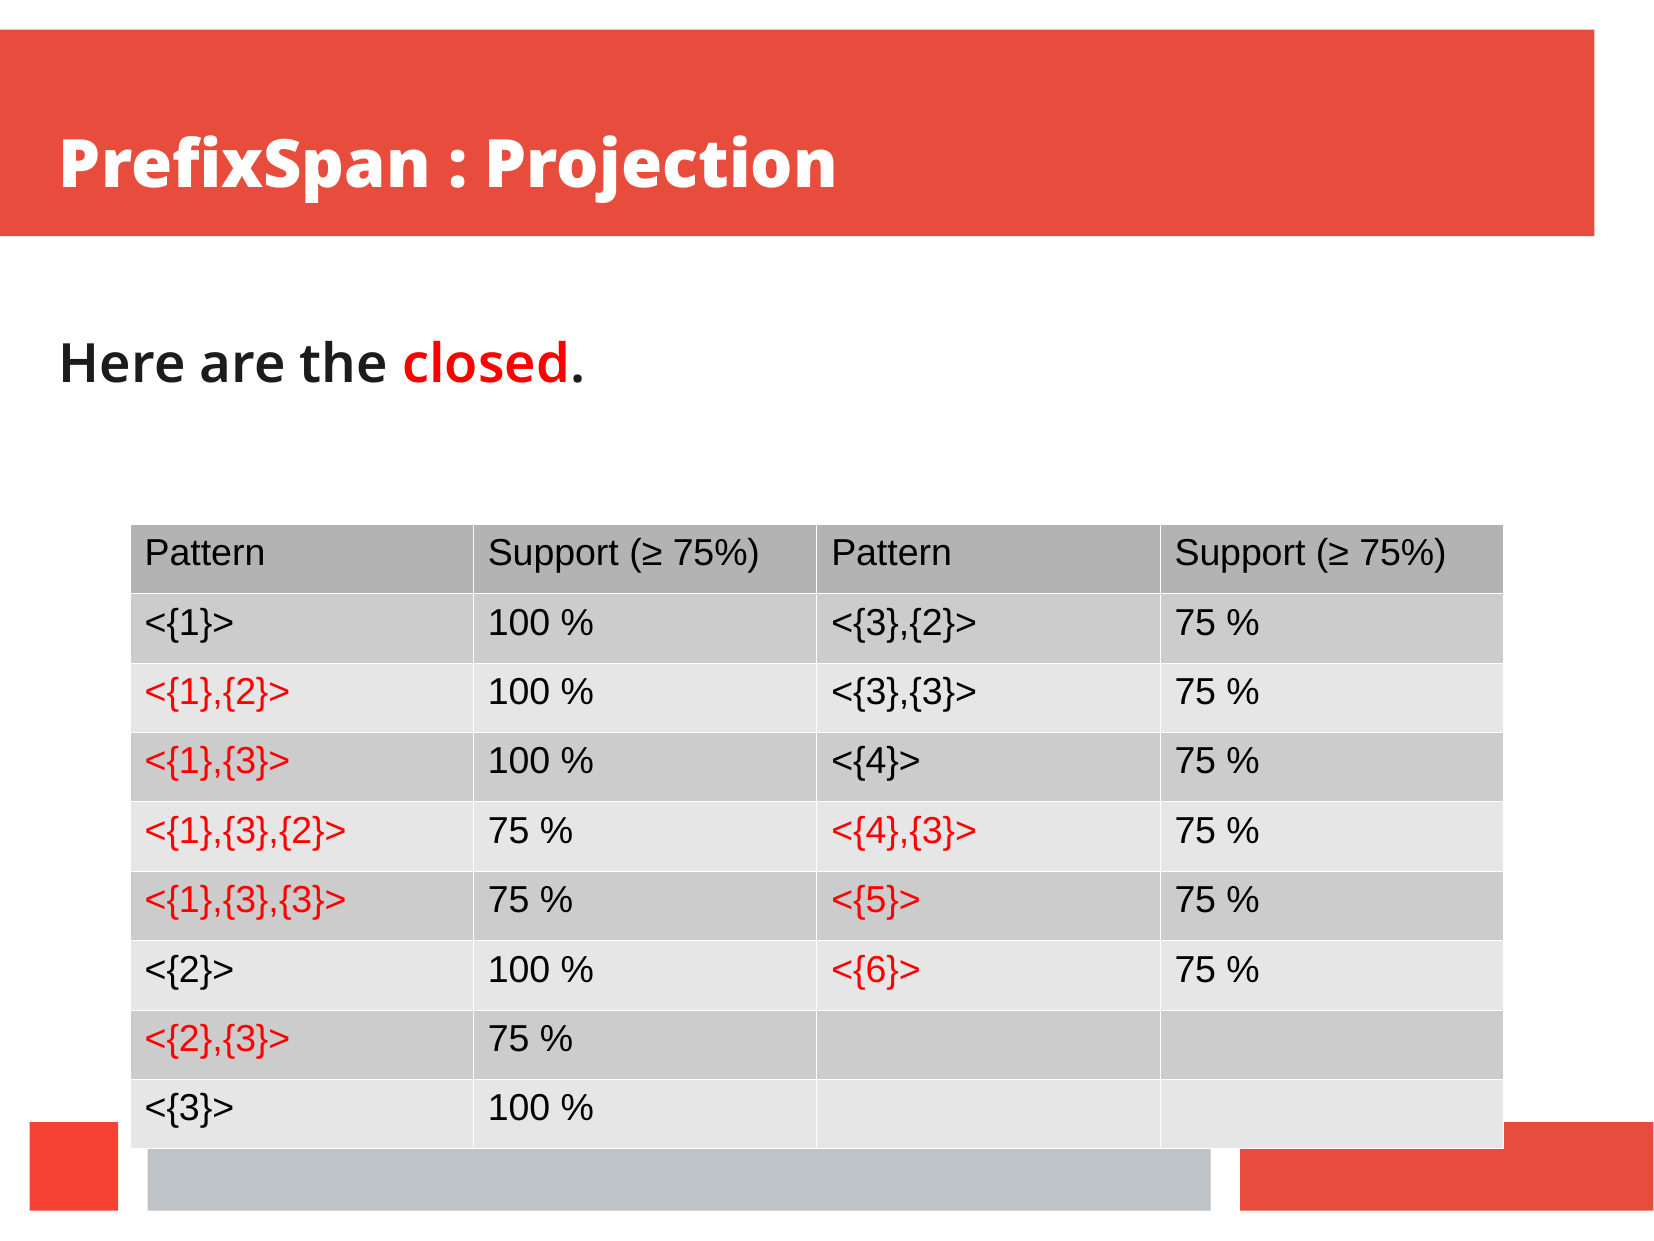

# PrefixSpan : Projection
Here are the closed.
| Pattern | Support (≥ 75%) | Pattern | Support (≥ 75%) |
| --- | --- | --- | --- |
| <{1}> | 100 % | <{3},{2}> | 75 % |
| <{1},{2}> | 100 % | <{3},{3}> | 75 % |
| <{1},{3}> | 100 % | <{4}> | 75 % |
| <{1},{3},{2}> | 75 % | <{4},{3}> | 75 % |
| <{1},{3},{3}> | 75 % | <{5}> | 75 % |
| <{2}> | 100 % | <{6}> | 75 % |
| <{2},{3}> | 75 % | | |
| <{3}> | 100 % | | |